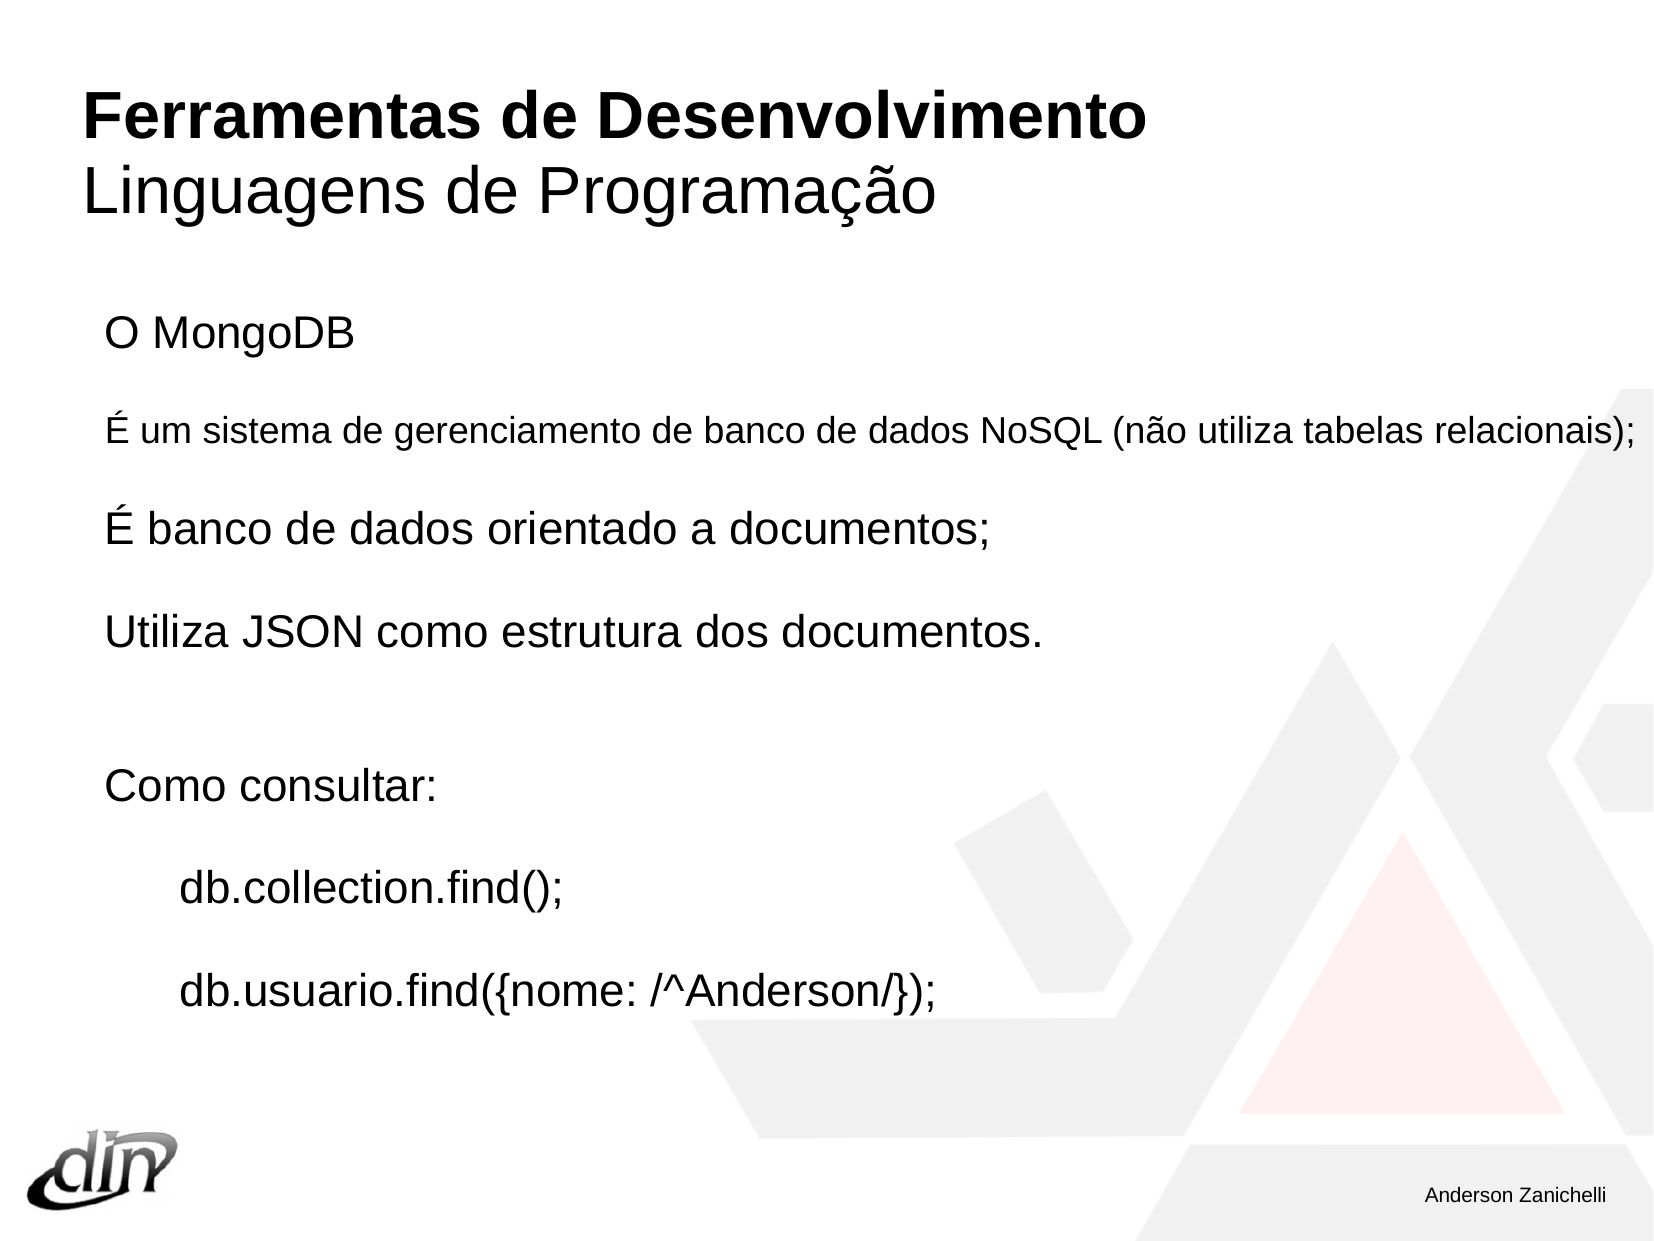

# Ferramentas de Desenvolvimento Linguagens de Programação
O MongoDB
É um sistema de gerenciamento de banco de dados NoSQL (não utiliza tabelas relacionais);
É banco de dados orientado a documentos;
Utiliza JSON como estrutura dos documentos.
Como consultar:
	db.collection.find();
	db.usuario.find({nome: /^Anderson/});
Anderson Zanichelli